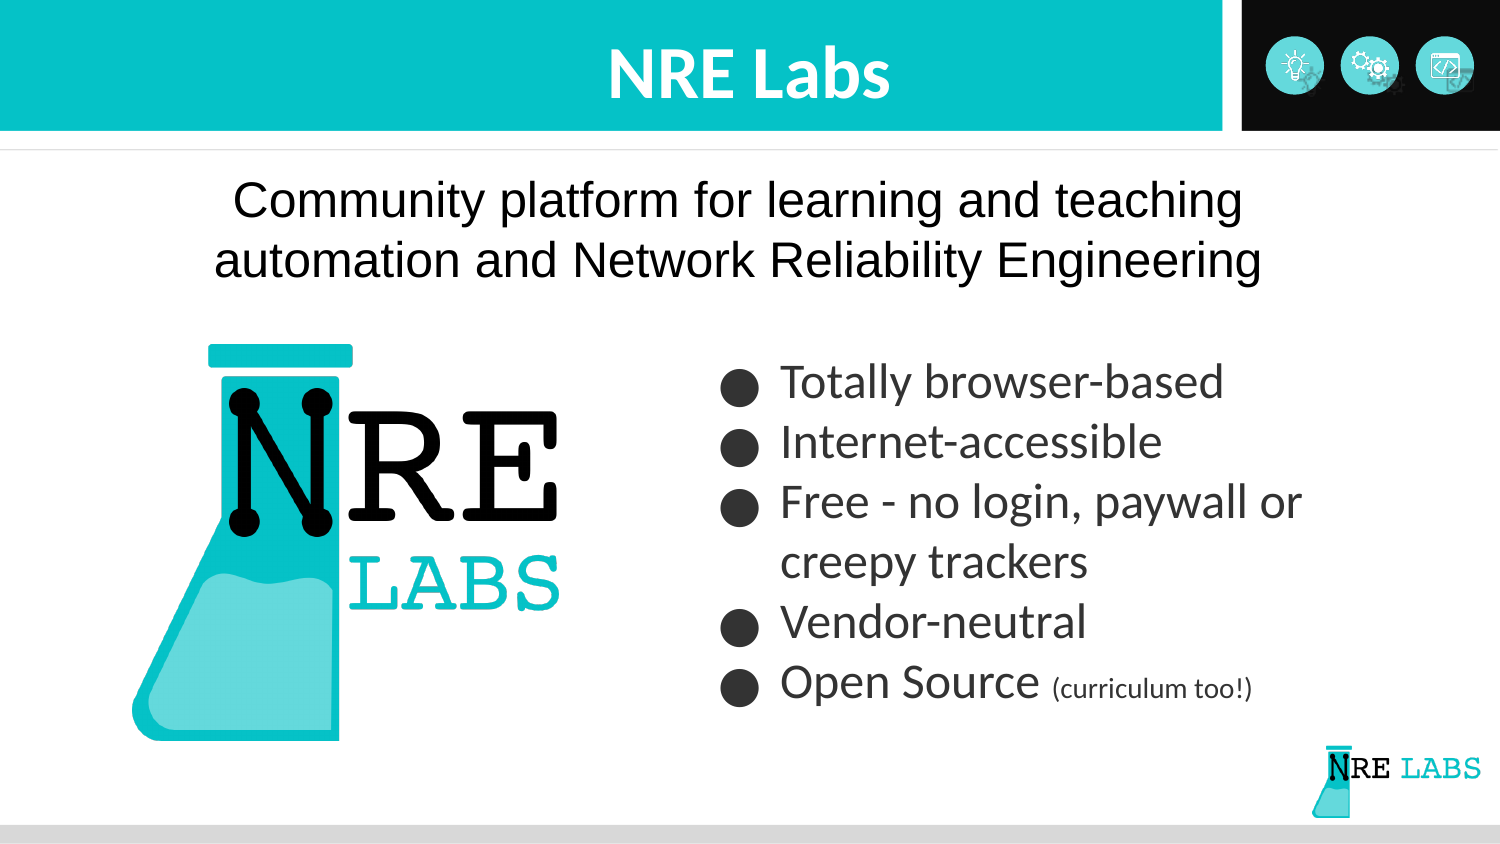

NRE Labs
Community platform for learning and teaching automation and Network Reliability Engineering
# Totally browser-based
Internet-accessible
Free - no login, paywall or creepy trackers
Vendor-neutral
Open Source (curriculum too!)